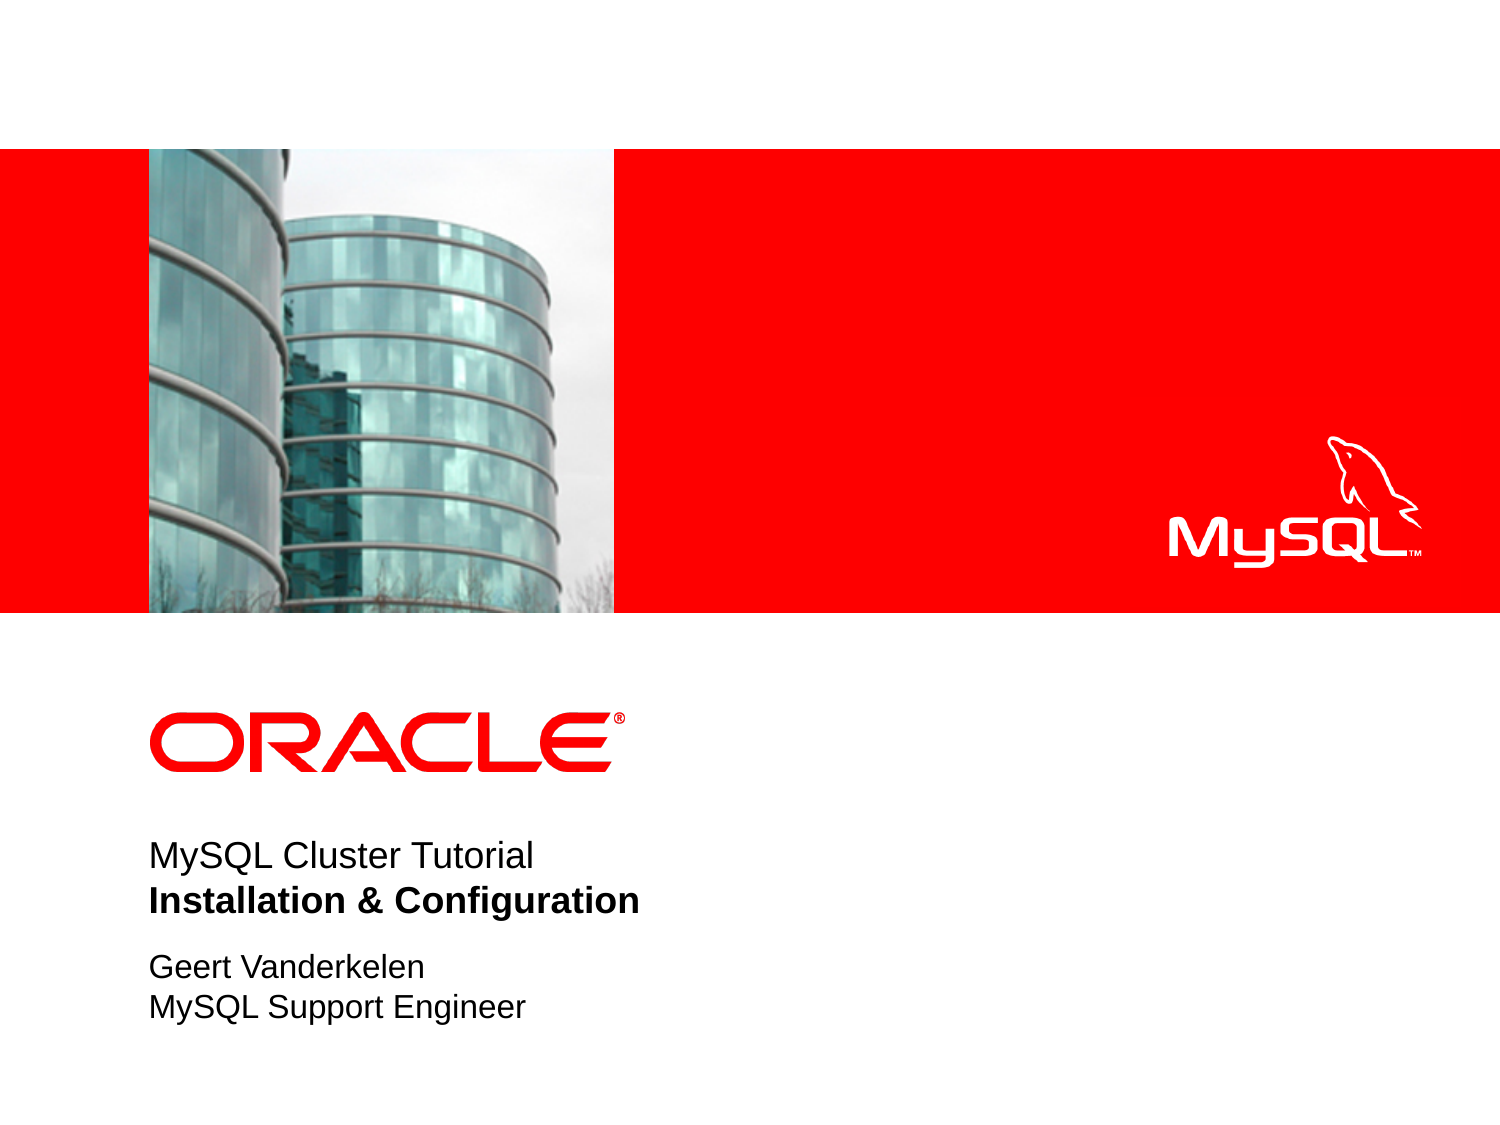

# MySQL Cluster Tutorial Installation & Configuration
Geert Vanderkelen
MySQL Support Engineer